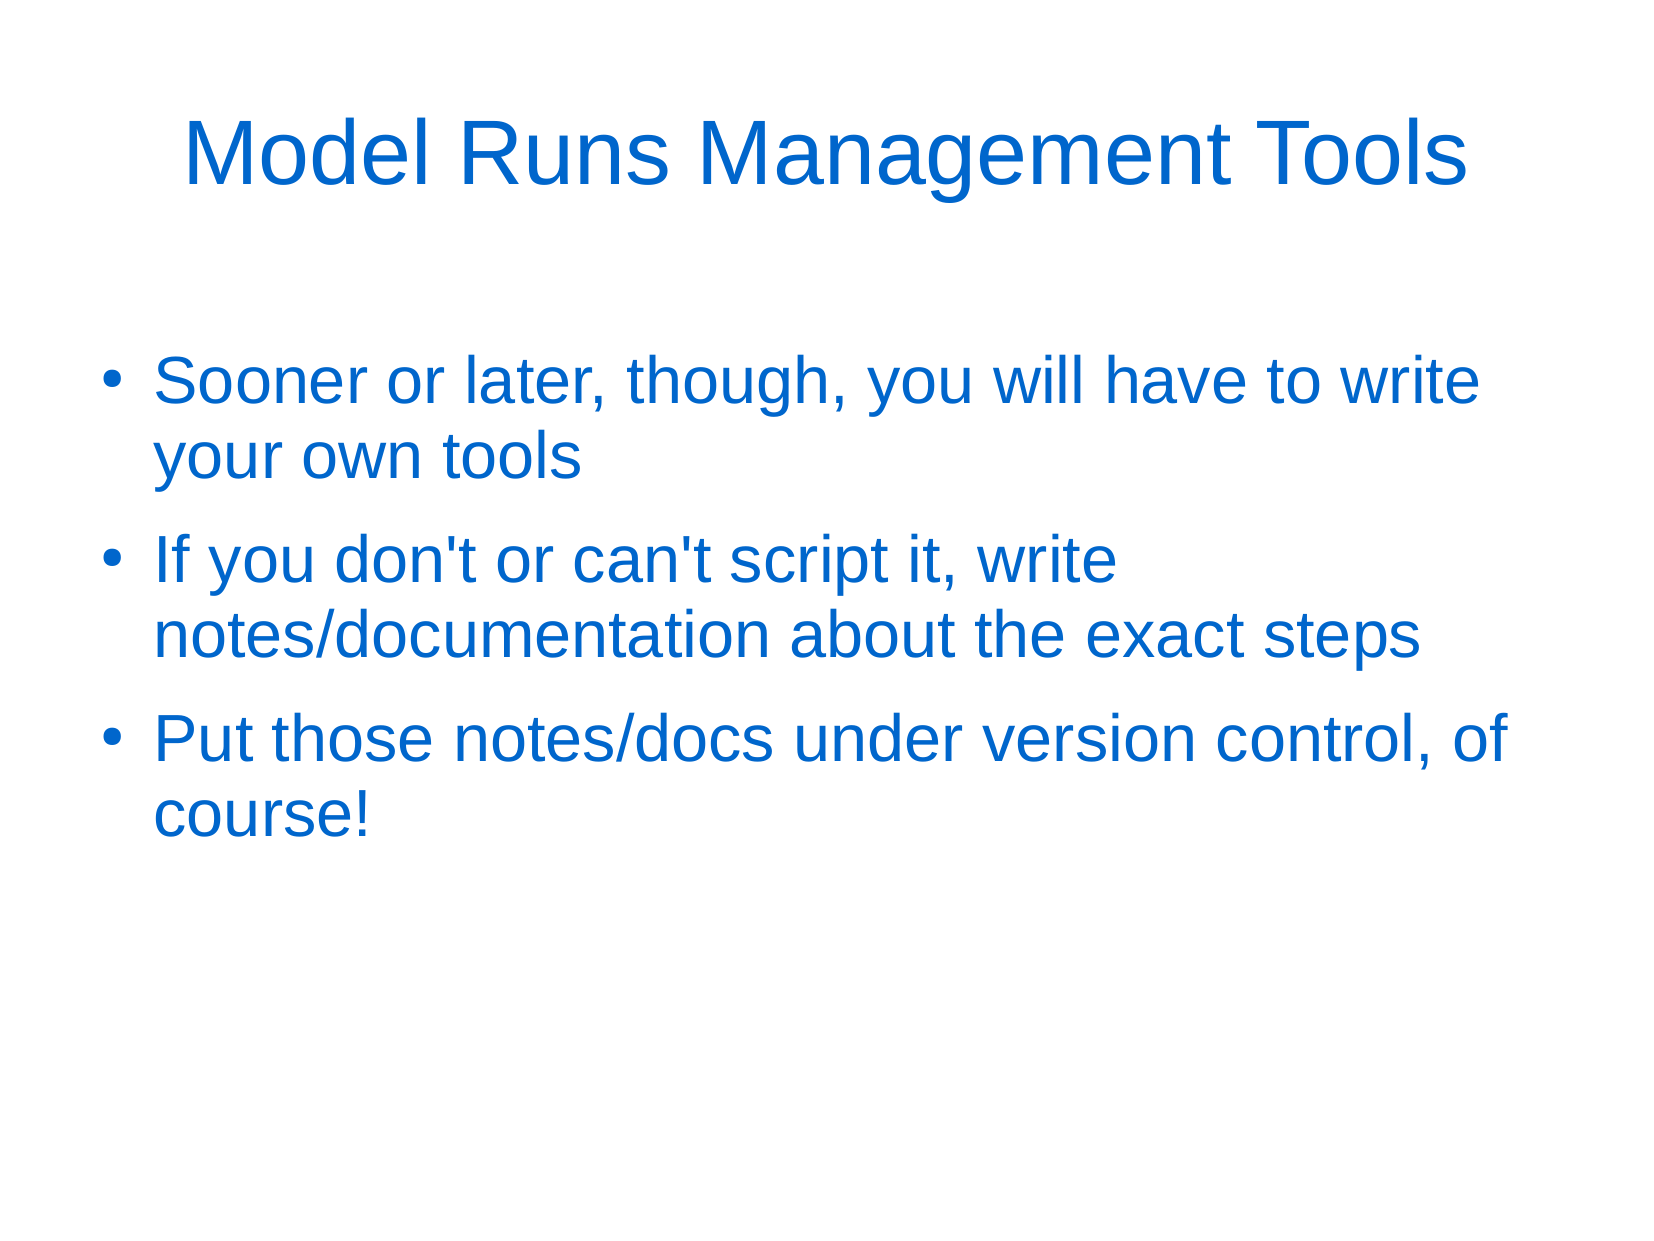

# Model Runs Management Tools
Sooner or later, though, you will have to write your own tools
If you don't or can't script it, write notes/documentation about the exact steps
Put those notes/docs under version control, of course!